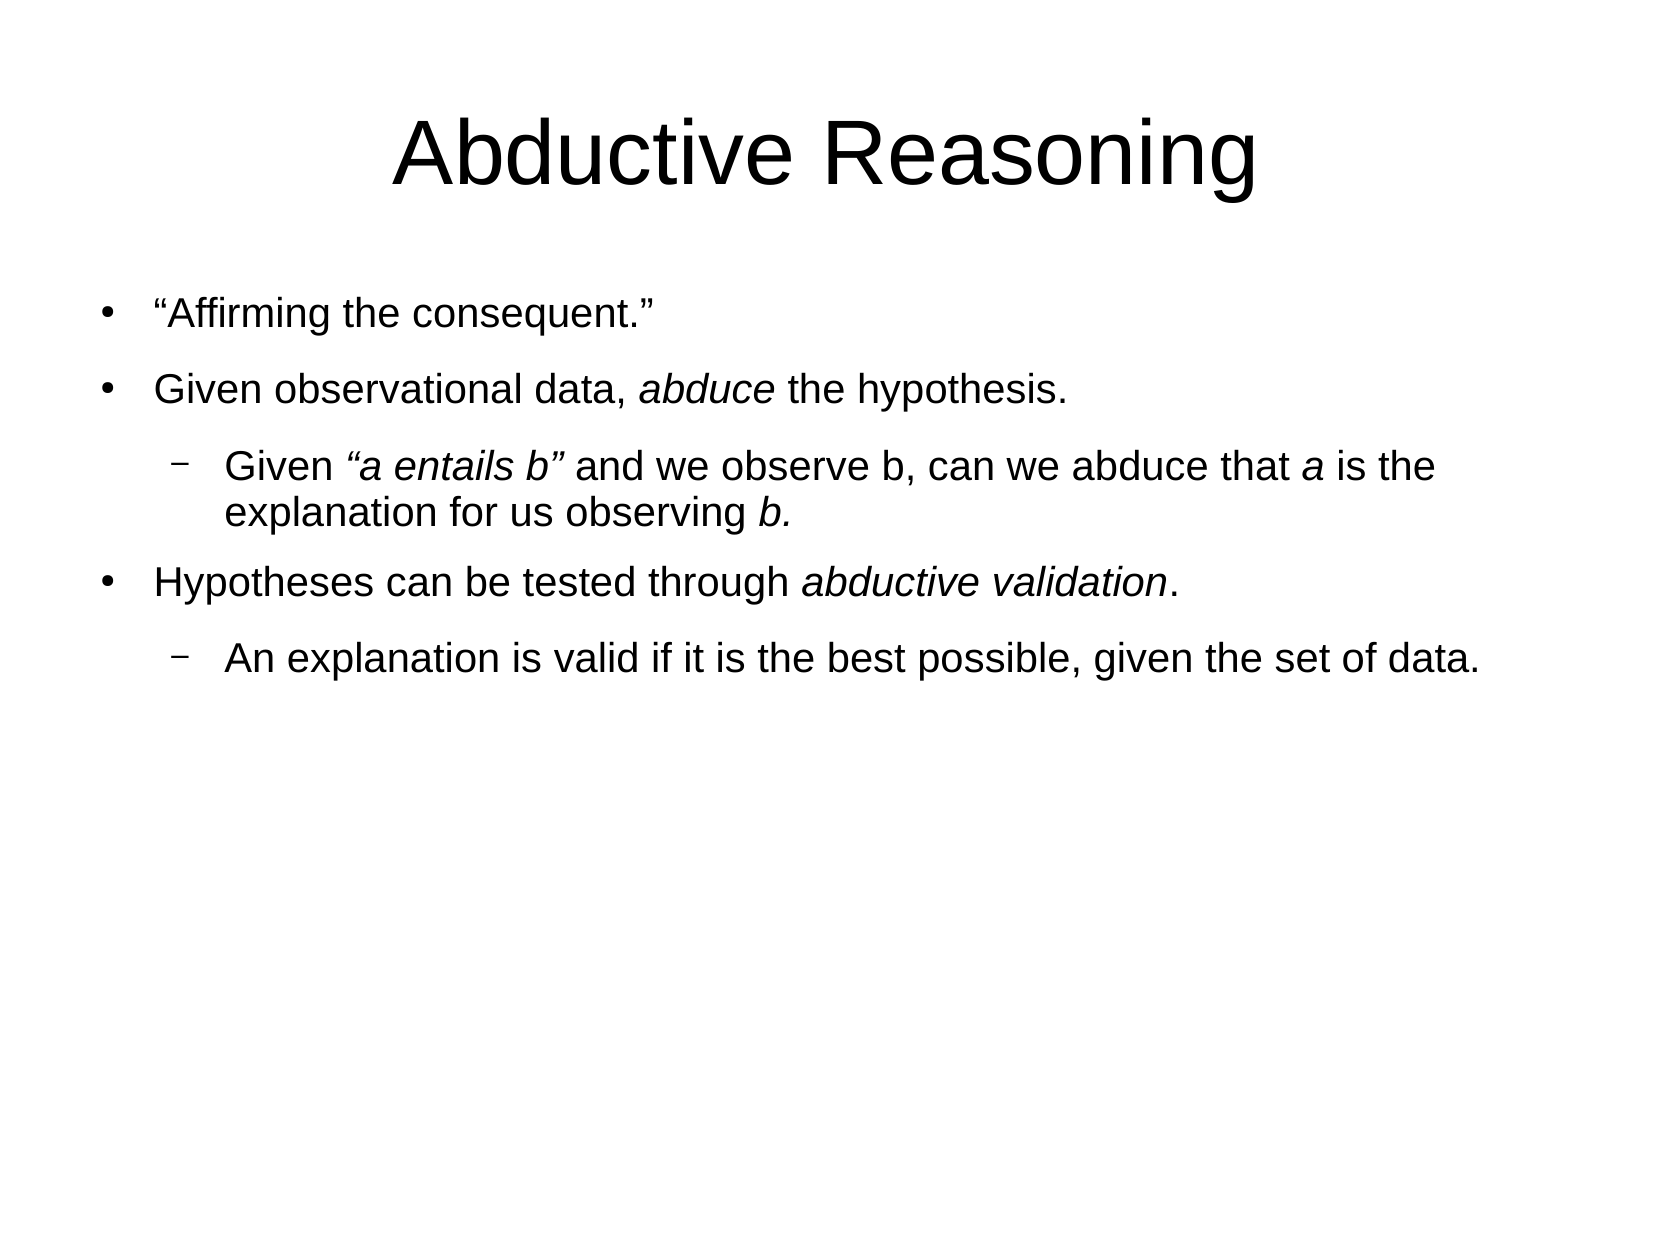

# Abductive Reasoning
“Affirming the consequent.”
Given observational data, abduce the hypothesis.
Given “a entails b” and we observe b, can we abduce that a is the explanation for us observing b.
Hypotheses can be tested through abductive validation.
An explanation is valid if it is the best possible, given the set of data.